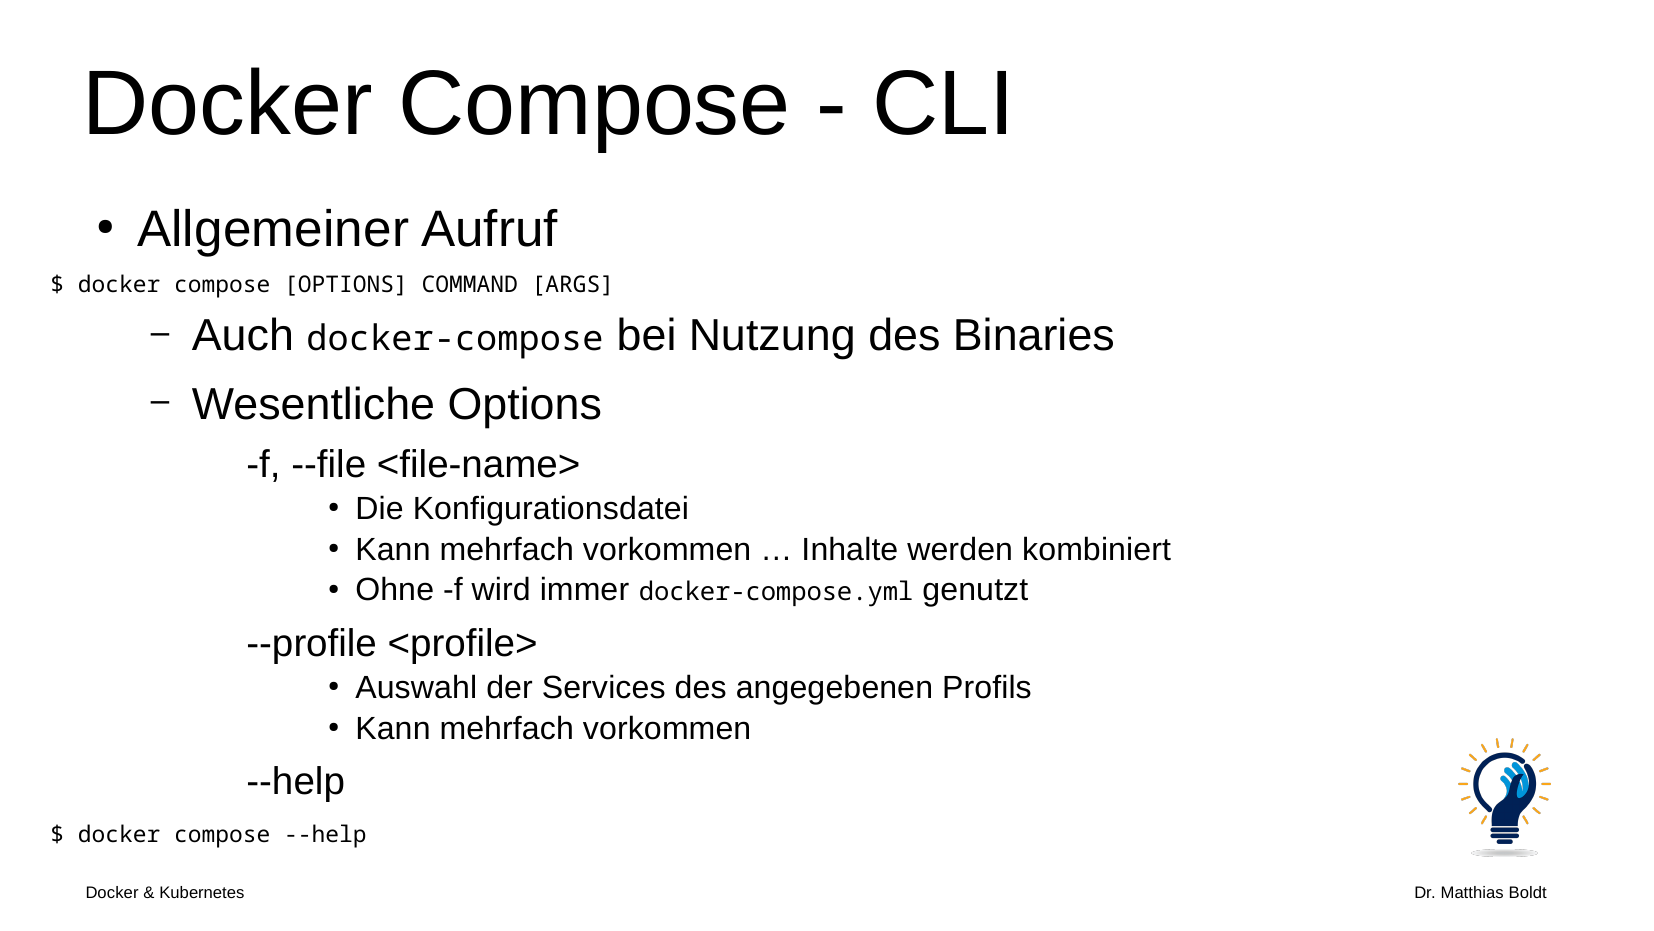

# Docker Compose - CLI
Allgemeiner Aufruf
Auch docker-compose bei Nutzung des Binaries
Wesentliche Options
-f, --file <file-name>
Die Konfigurationsdatei
Kann mehrfach vorkommen … Inhalte werden kombiniert
Ohne -f wird immer docker-compose.yml genutzt
--profile <profile>
Auswahl der Services des angegebenen Profils
Kann mehrfach vorkommen
--help
$ docker compose [OPTIONS] COMMAND [ARGS]
$ docker compose --help
Docker & Kubernetes																Dr. Matthias Boldt